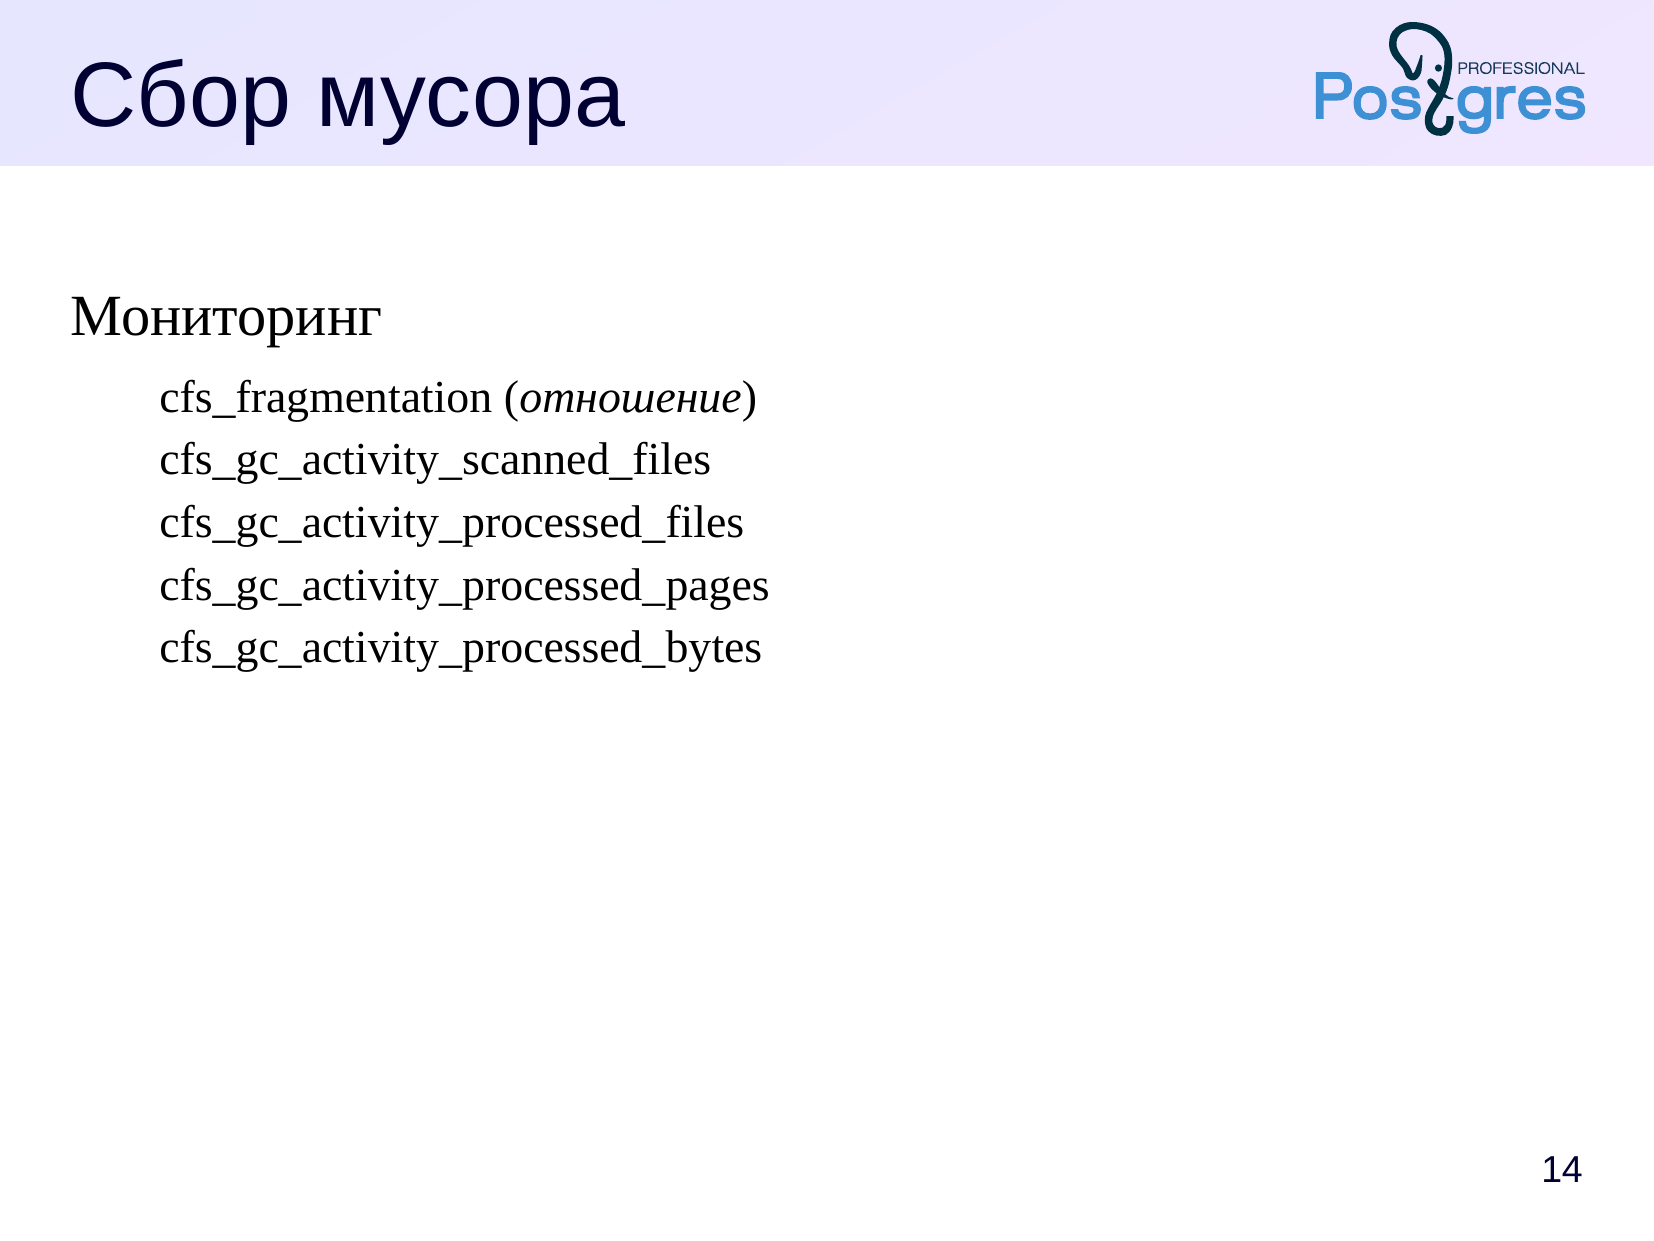

# Сбор мусора
Мониторинг
cfs_fragmentation (отношение)
cfs_gc_activity_scanned_files
cfs_gc_activity_processed_files
cfs_gc_activity_processed_pages
cfs_gc_activity_processed_bytes